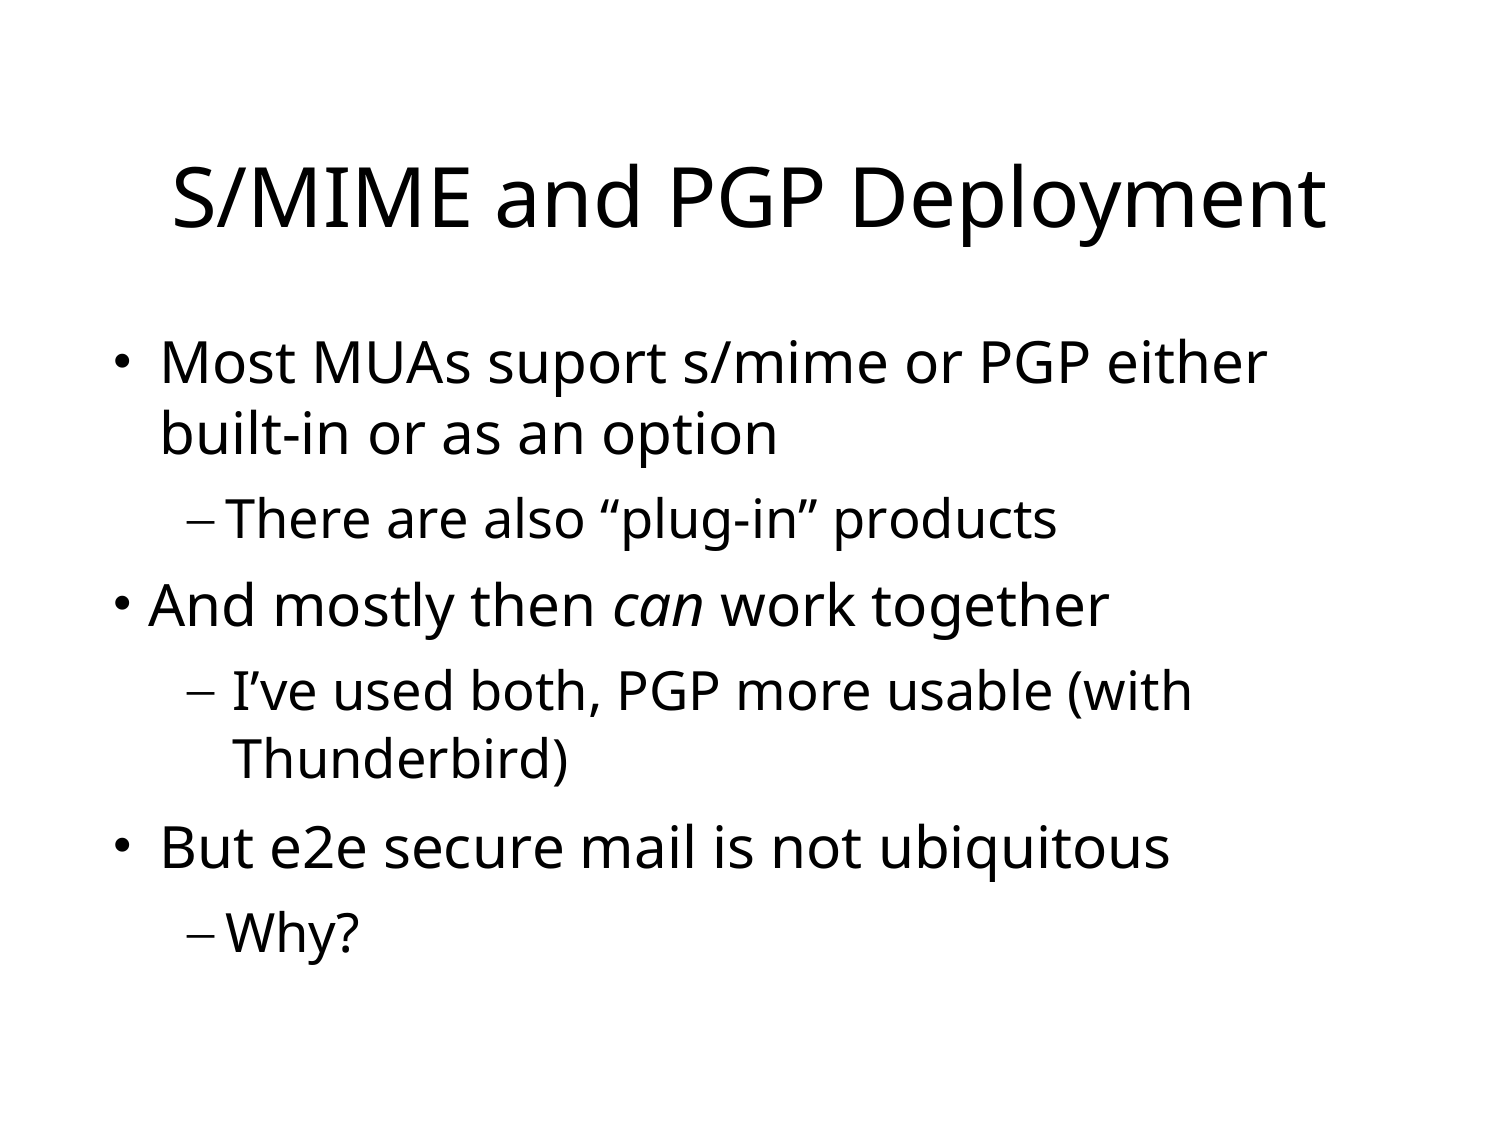

S/MIME and PGP Deployment
Most MUAs suport s/mime or PGP either built-in or as an option
There are also “plug-in” products
 And mostly then can work together
I’ve used both, PGP more usable (with Thunderbird)
But e2e secure mail is not ubiquitous
Why?